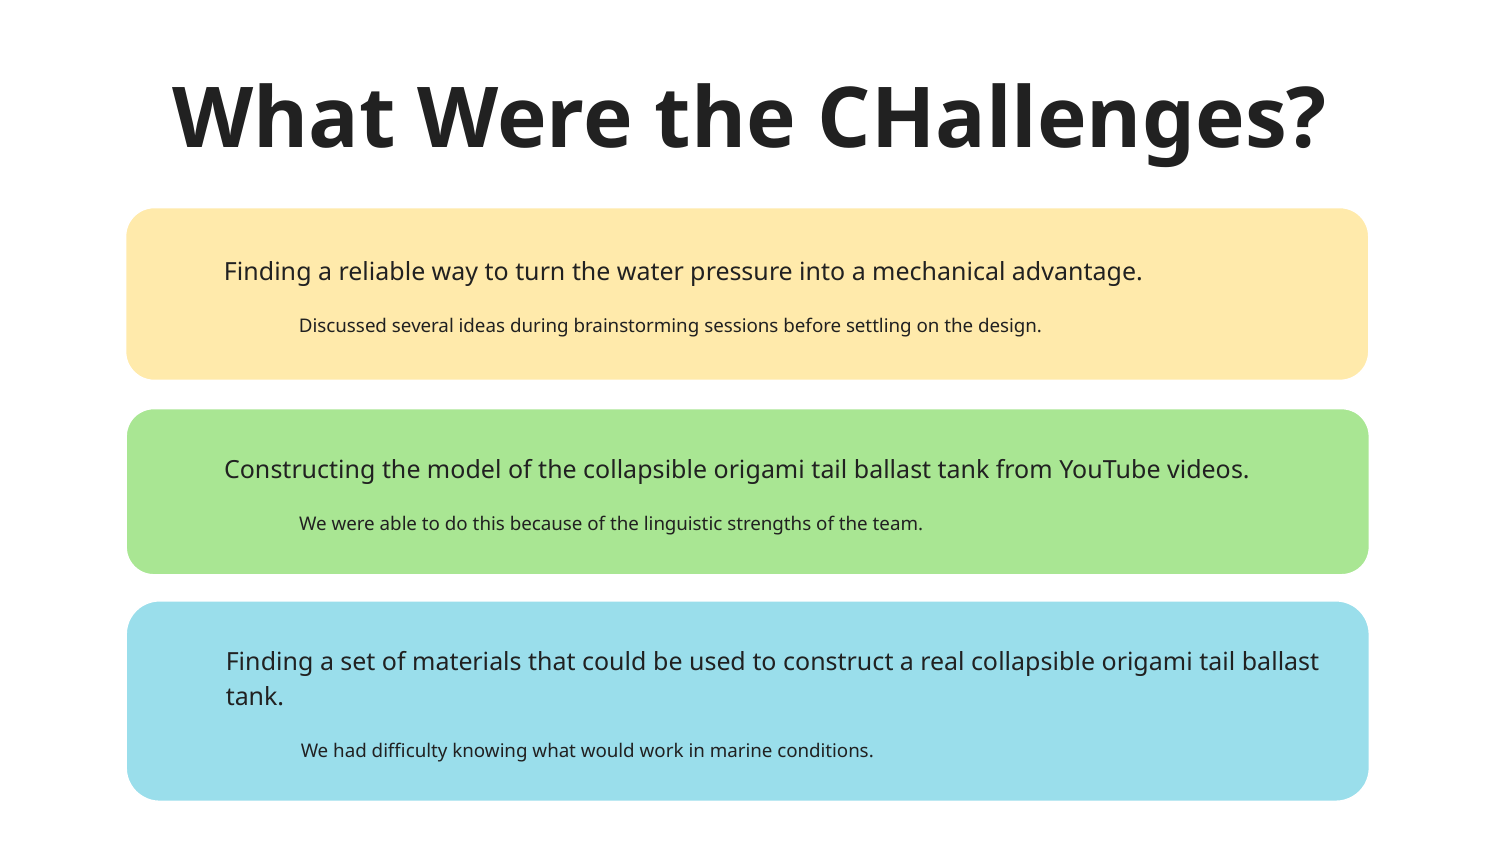

# What Were the CHallenges?
Finding a reliable way to turn the water pressure into a mechanical advantage.
Discussed several ideas during brainstorming sessions before settling on the design.
Constructing the model of the collapsible origami tail ballast tank from YouTube videos.
We were able to do this because of the linguistic strengths of the team.
Finding a set of materials that could be used to construct a real collapsible origami tail ballast tank.
We had difficulty knowing what would work in marine conditions.